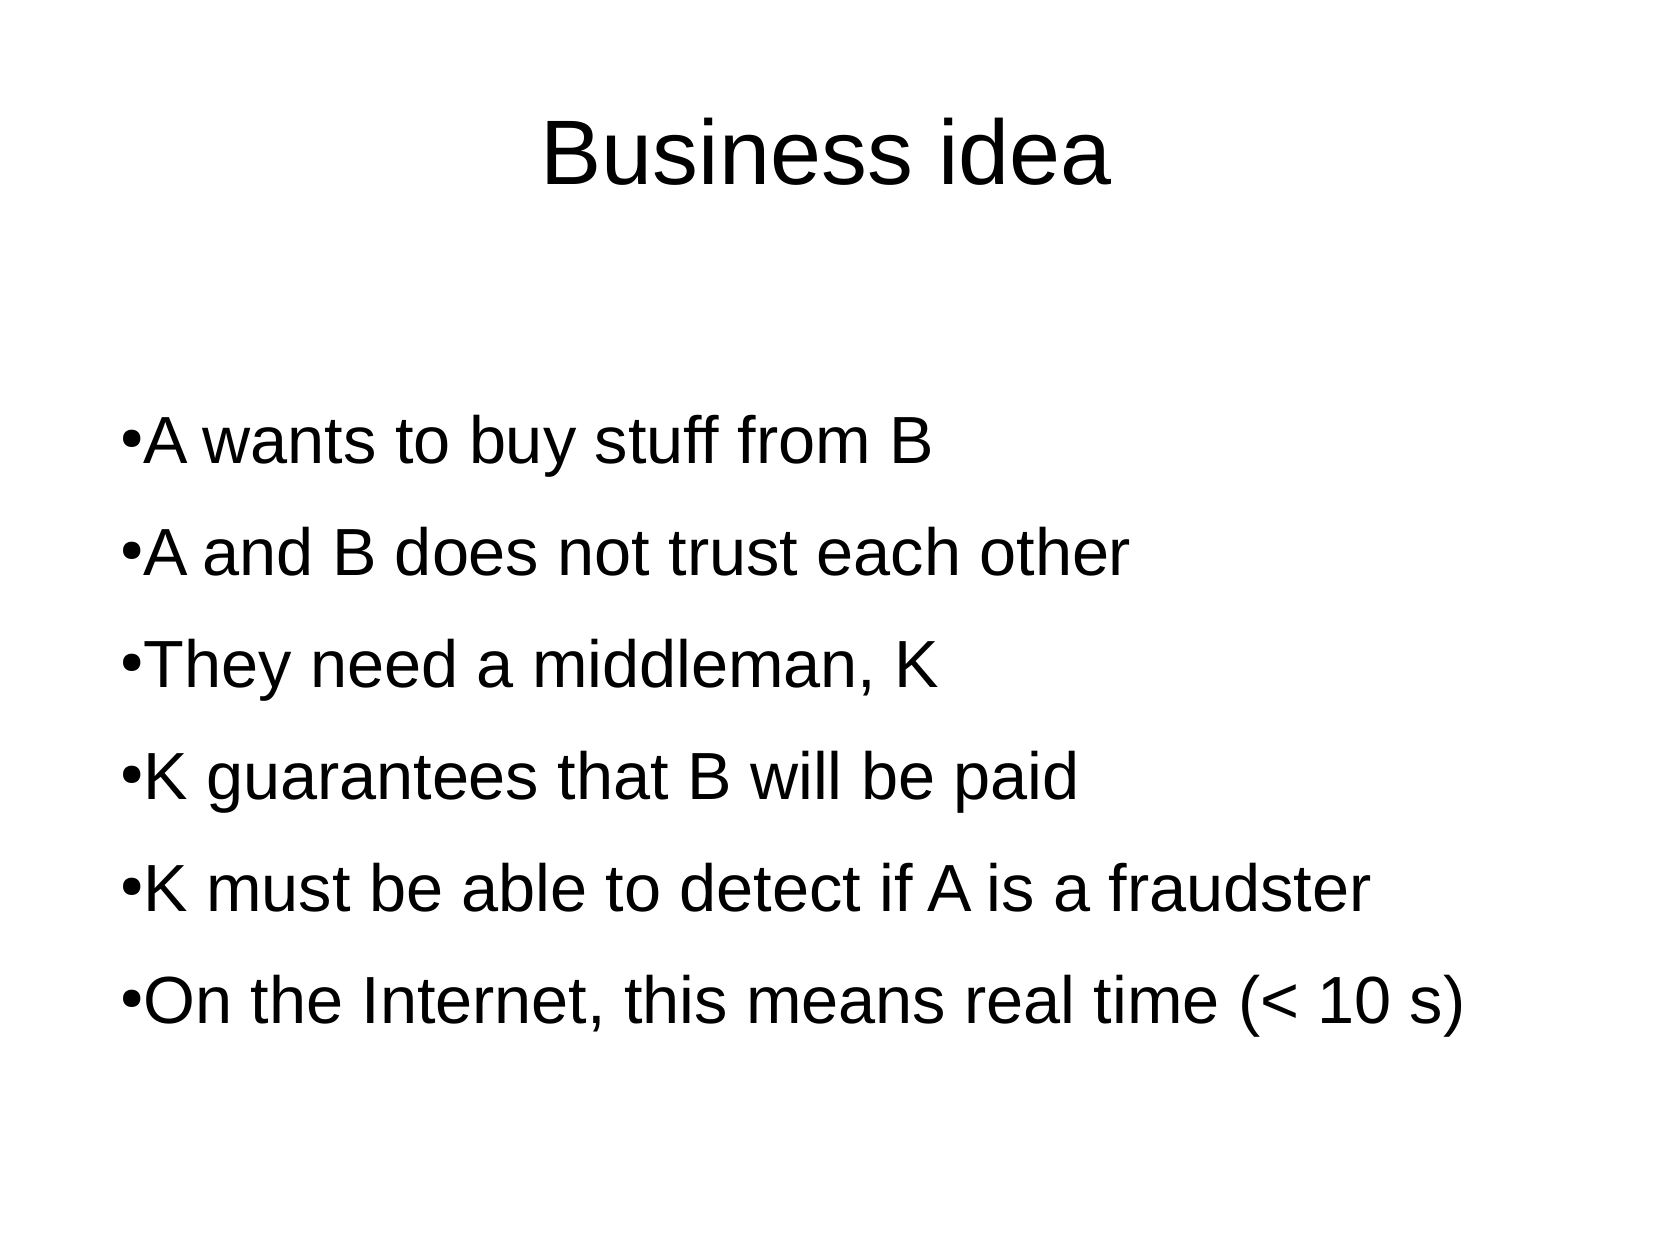

# Business idea
A wants to buy stuff from B
A and B does not trust each other
They need a middleman, K
K guarantees that B will be paid
K must be able to detect if A is a fraudster
On the Internet, this means real time (< 10 s)